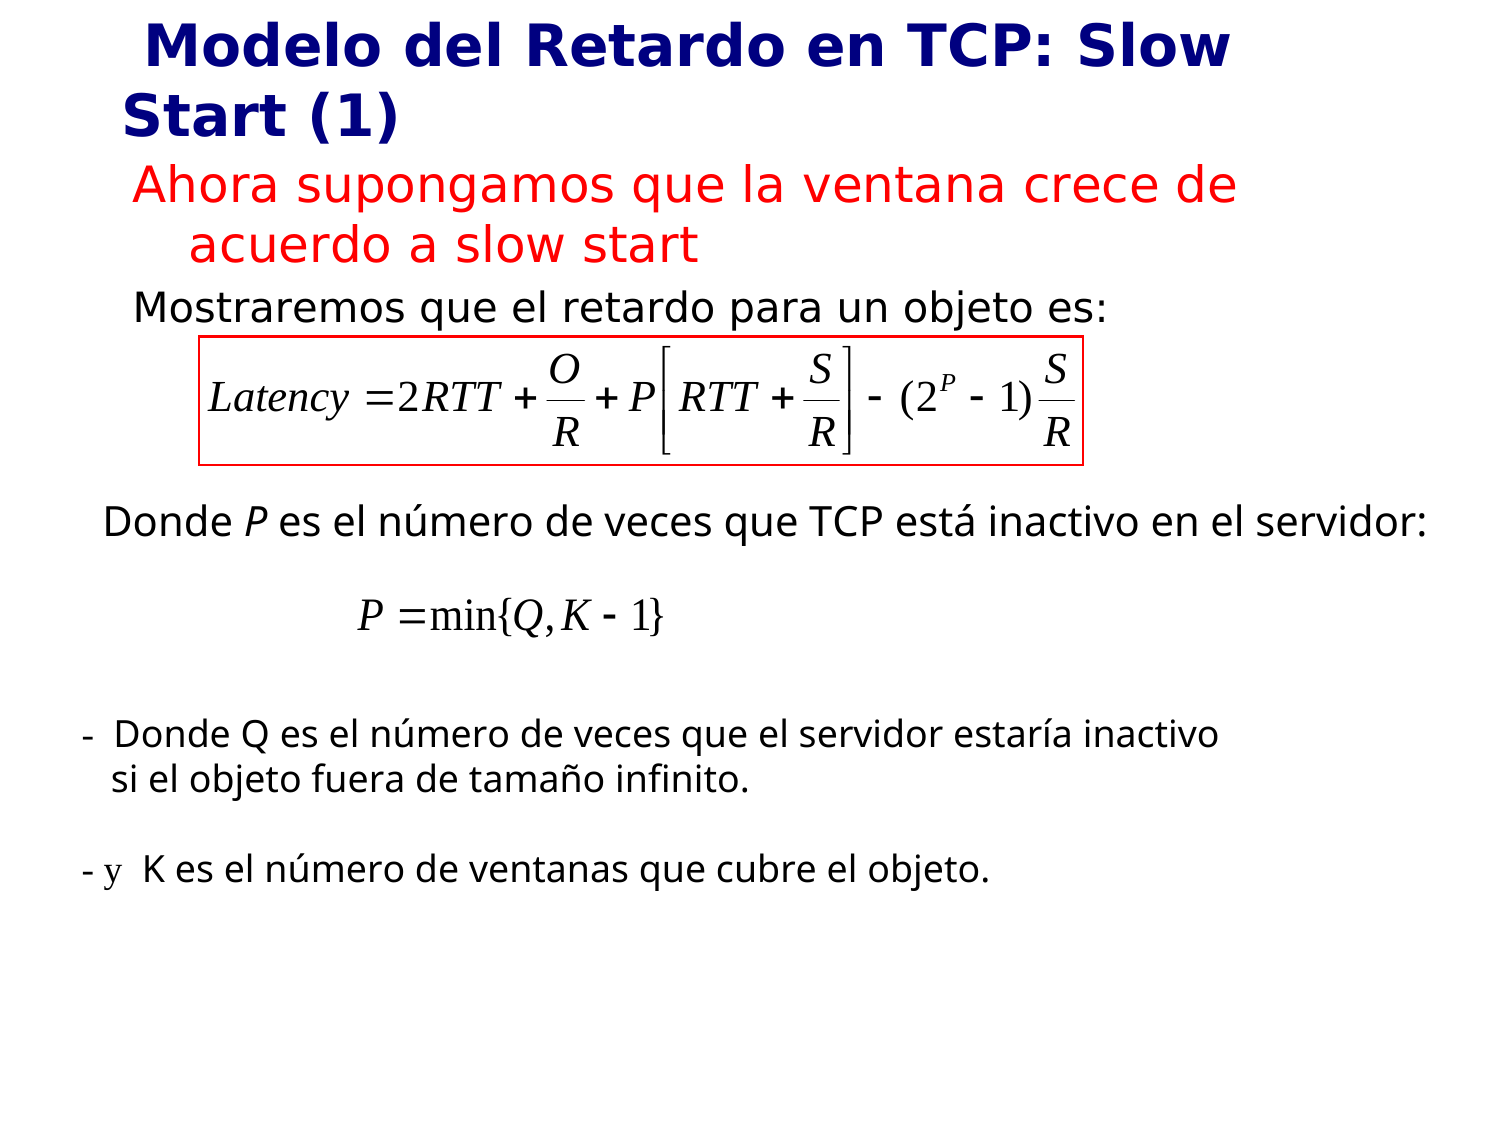

# Modelo del Retardo en TCP: Slow Start (1)
Ahora supongamos que la ventana crece de acuerdo a slow start
Mostraremos que el retardo para un objeto es:
Donde P es el número de veces que TCP está inactivo en el servidor:
- Donde Q es el número de veces que el servidor estaría inactivo
 si el objeto fuera de tamaño infinito.
- y K es el número de ventanas que cubre el objeto.